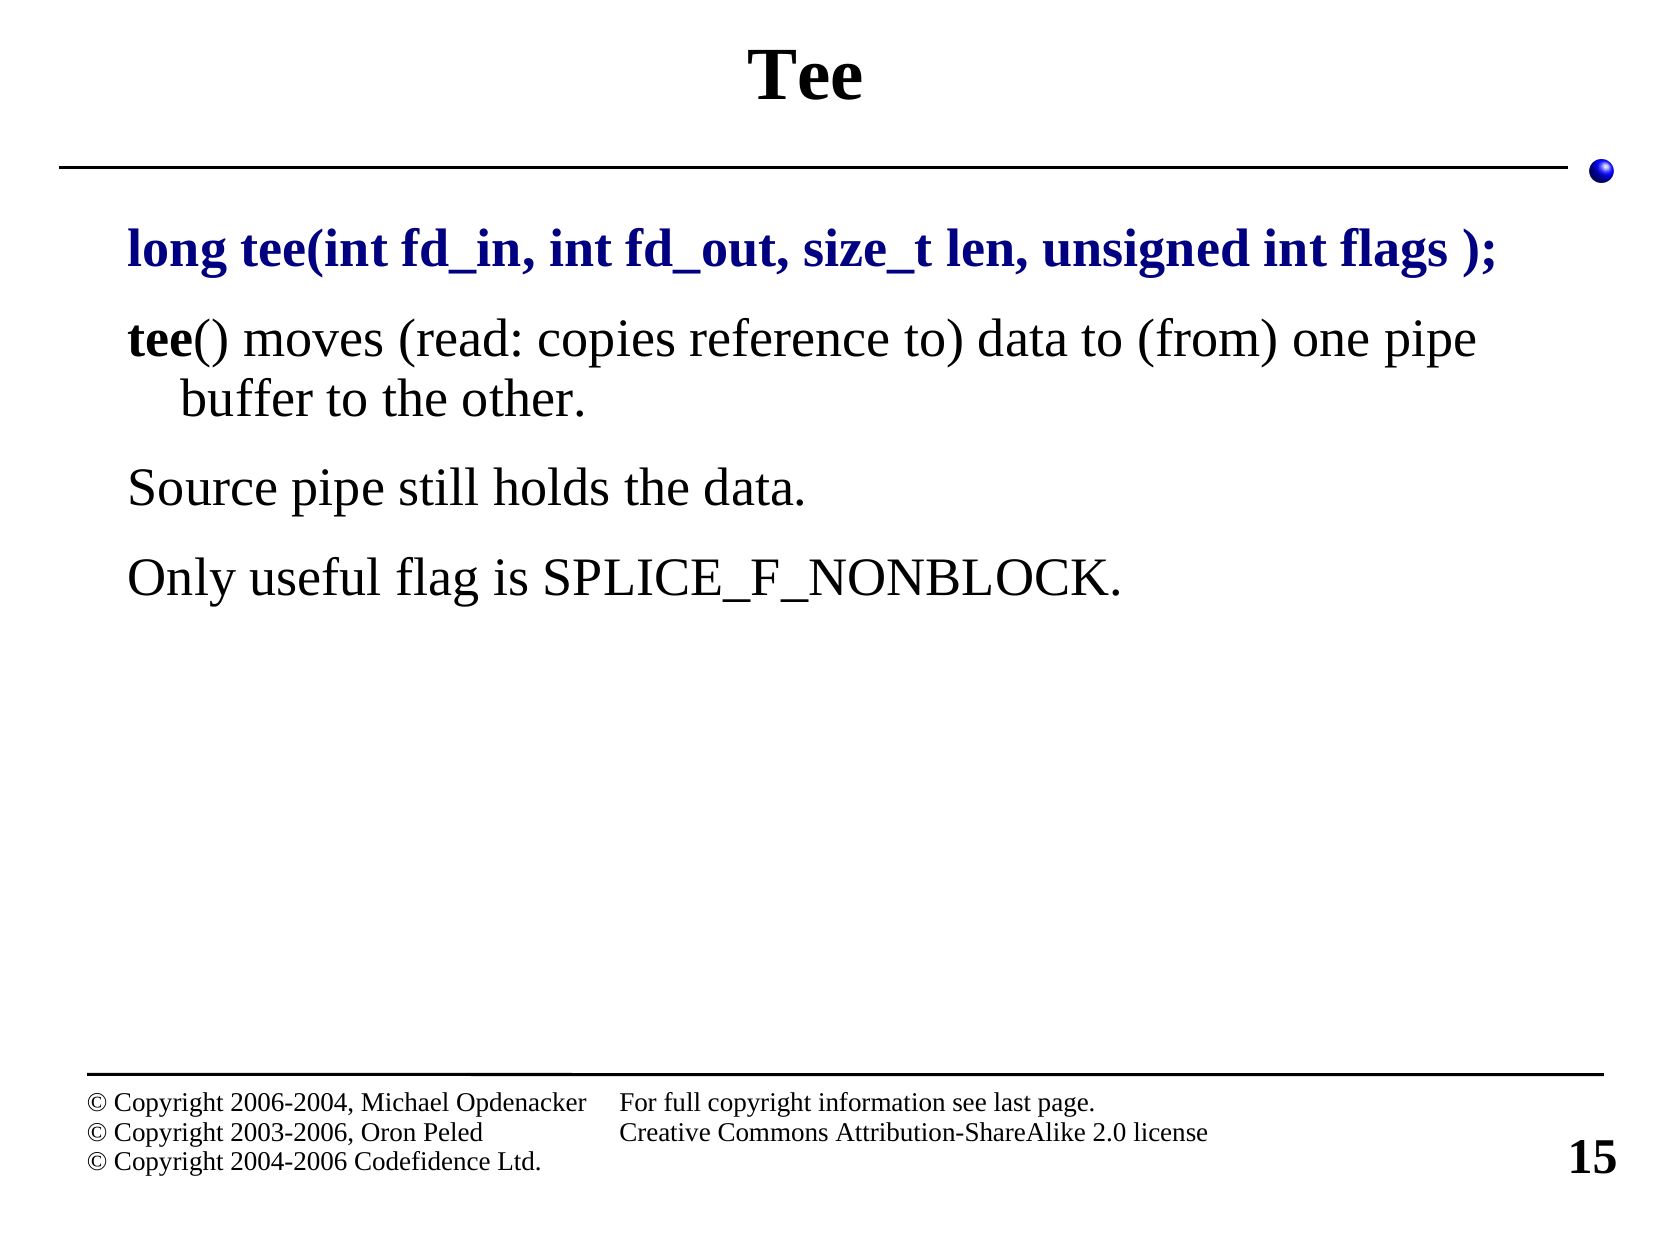

# Tee
long tee(int fd_in, int fd_out, size_t len, unsigned int flags );
tee() moves (read: copies reference to) data to (from) one pipe buffer to the other.
Source pipe still holds the data.
Only useful flag is SPLICE_F_NONBLOCK.